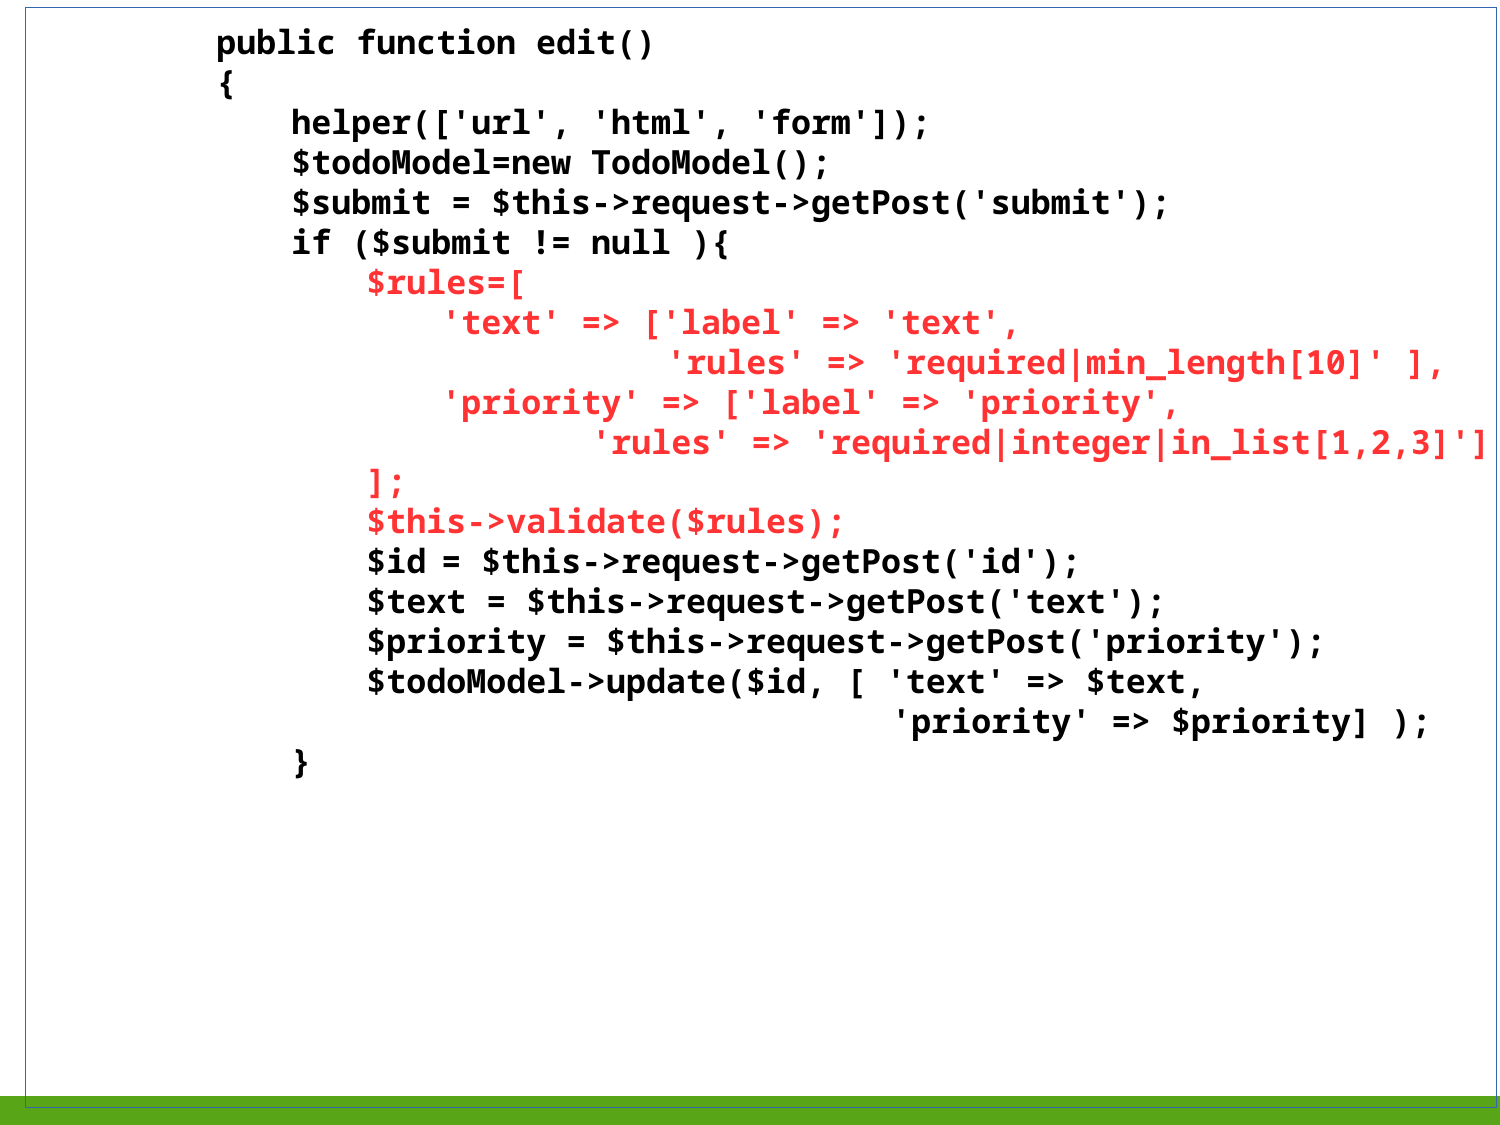

public function edit()
	{
 		helper(['url', 'html', 'form']);
		$todoModel=new TodoModel();
		$submit = $this->request->getPost('submit');
		if ($submit != null ){
			$rules=[
	 		'text' => ['label' => 'text',
							'rules' => 'required|min_length[10]' ],
	 		'priority' => ['label' => 'priority',
						'rules' => 'required|integer|in_list[1,2,3]']
			];
			$this->validate($rules);
			$id	= $this->request->getPost('id');
			$text = $this->request->getPost('text');
			$priority = $this->request->getPost('priority');
			$todoModel->update($id, [ 'text' => $text,
										'priority' => $priority] );
		}